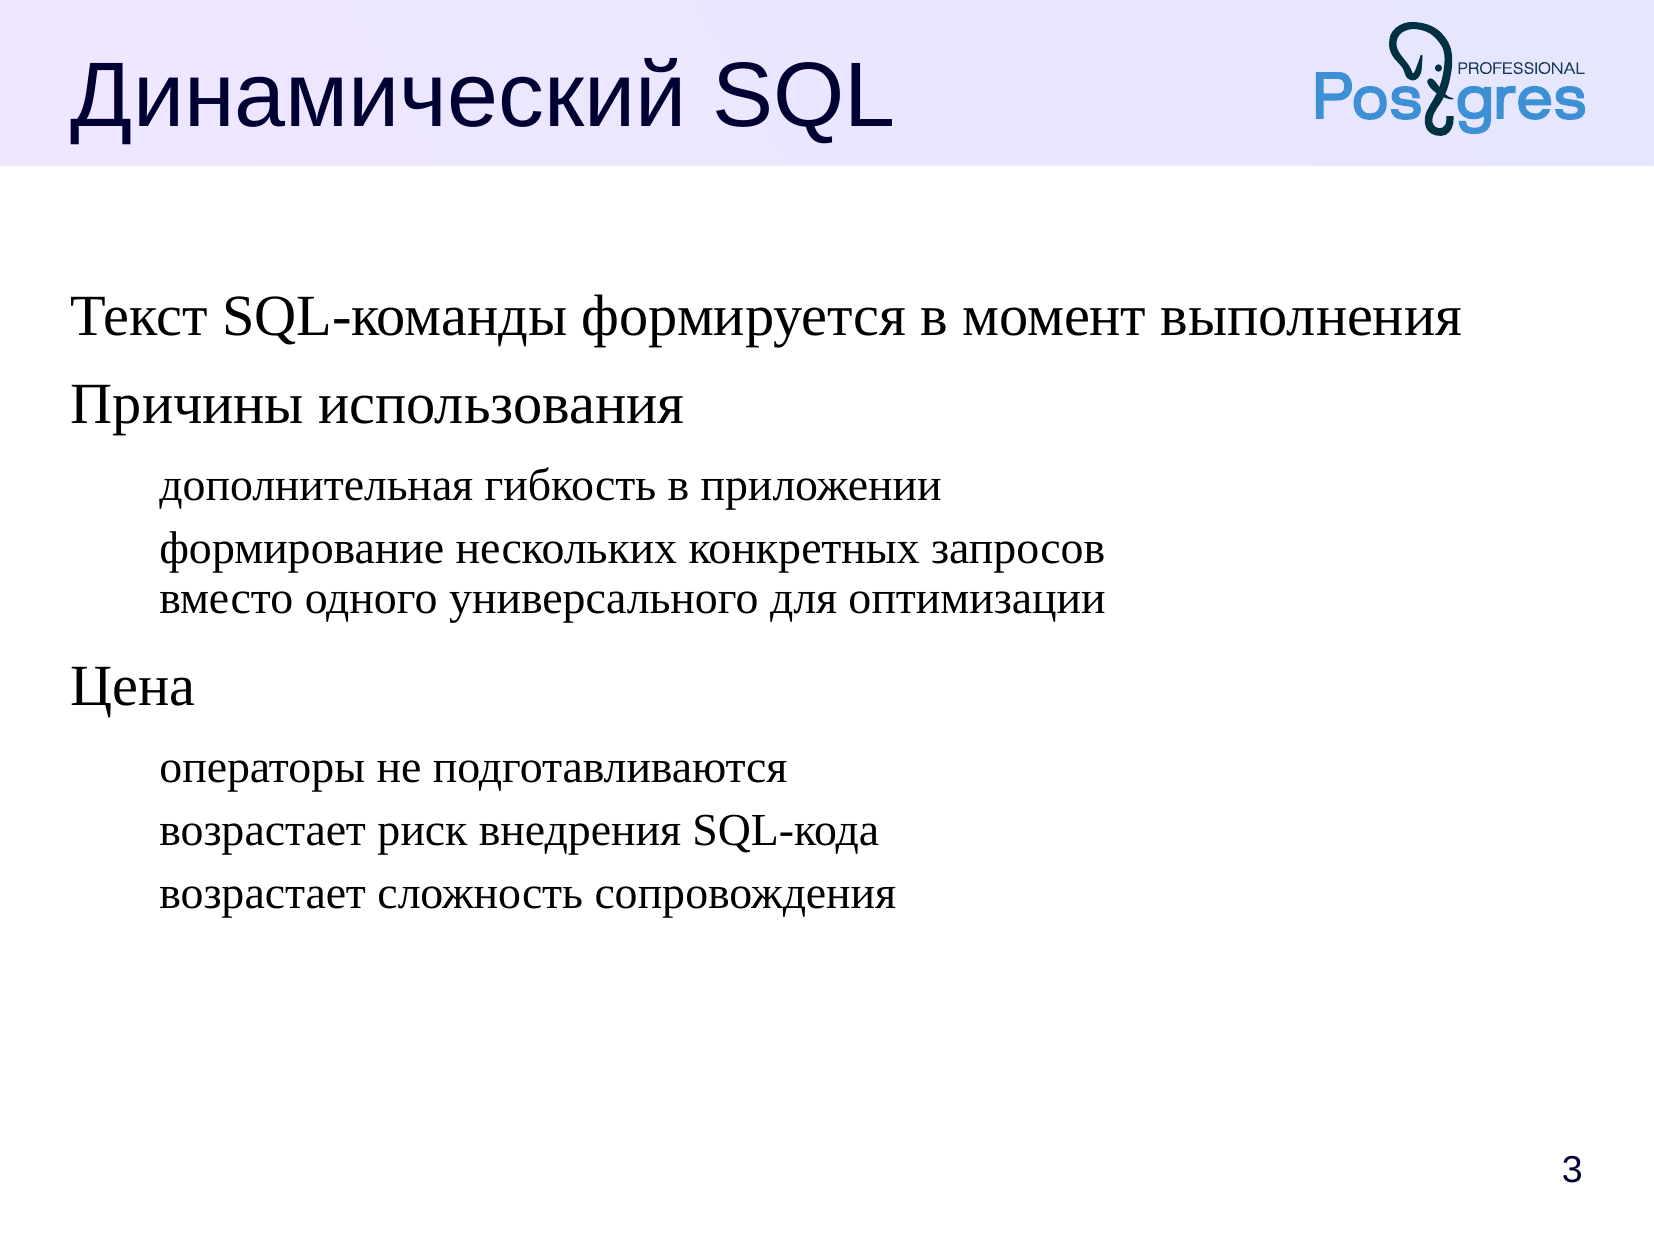

# Динамический SQL
Текст SQL-команды формируется в момент выполнения
Причины использования
дополнительная гибкость в приложении
формирование нескольких конкретных запросов
вместо одного универсального для оптимизации
Цена
операторы не подготавливаются
возрастает риск внедрения SQL-кода
возрастает сложность сопровождения